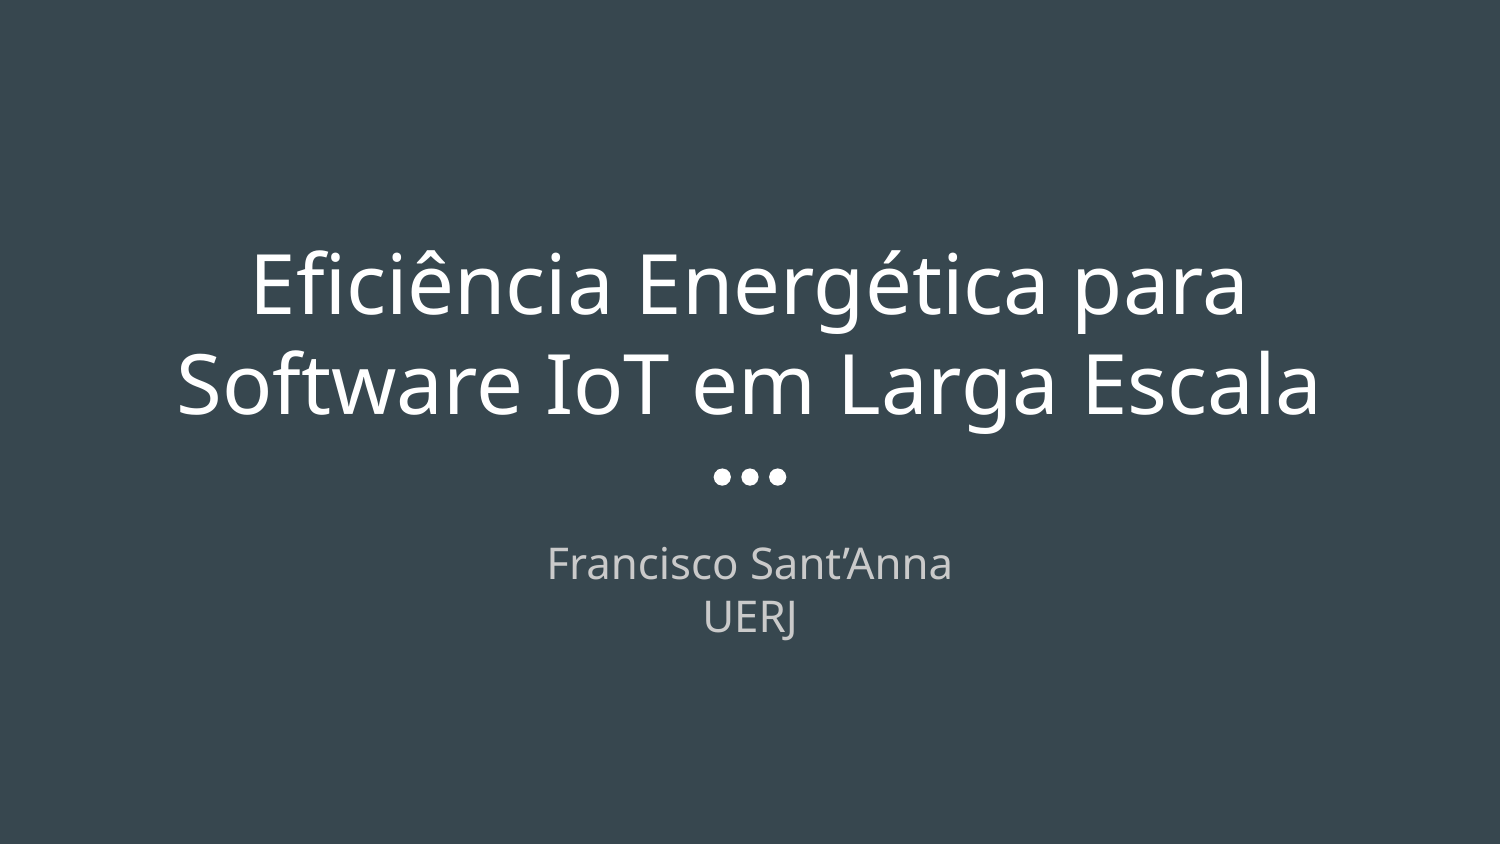

# Eficiência Energética para Software IoT em Larga Escala
Francisco Sant’Anna
UERJ